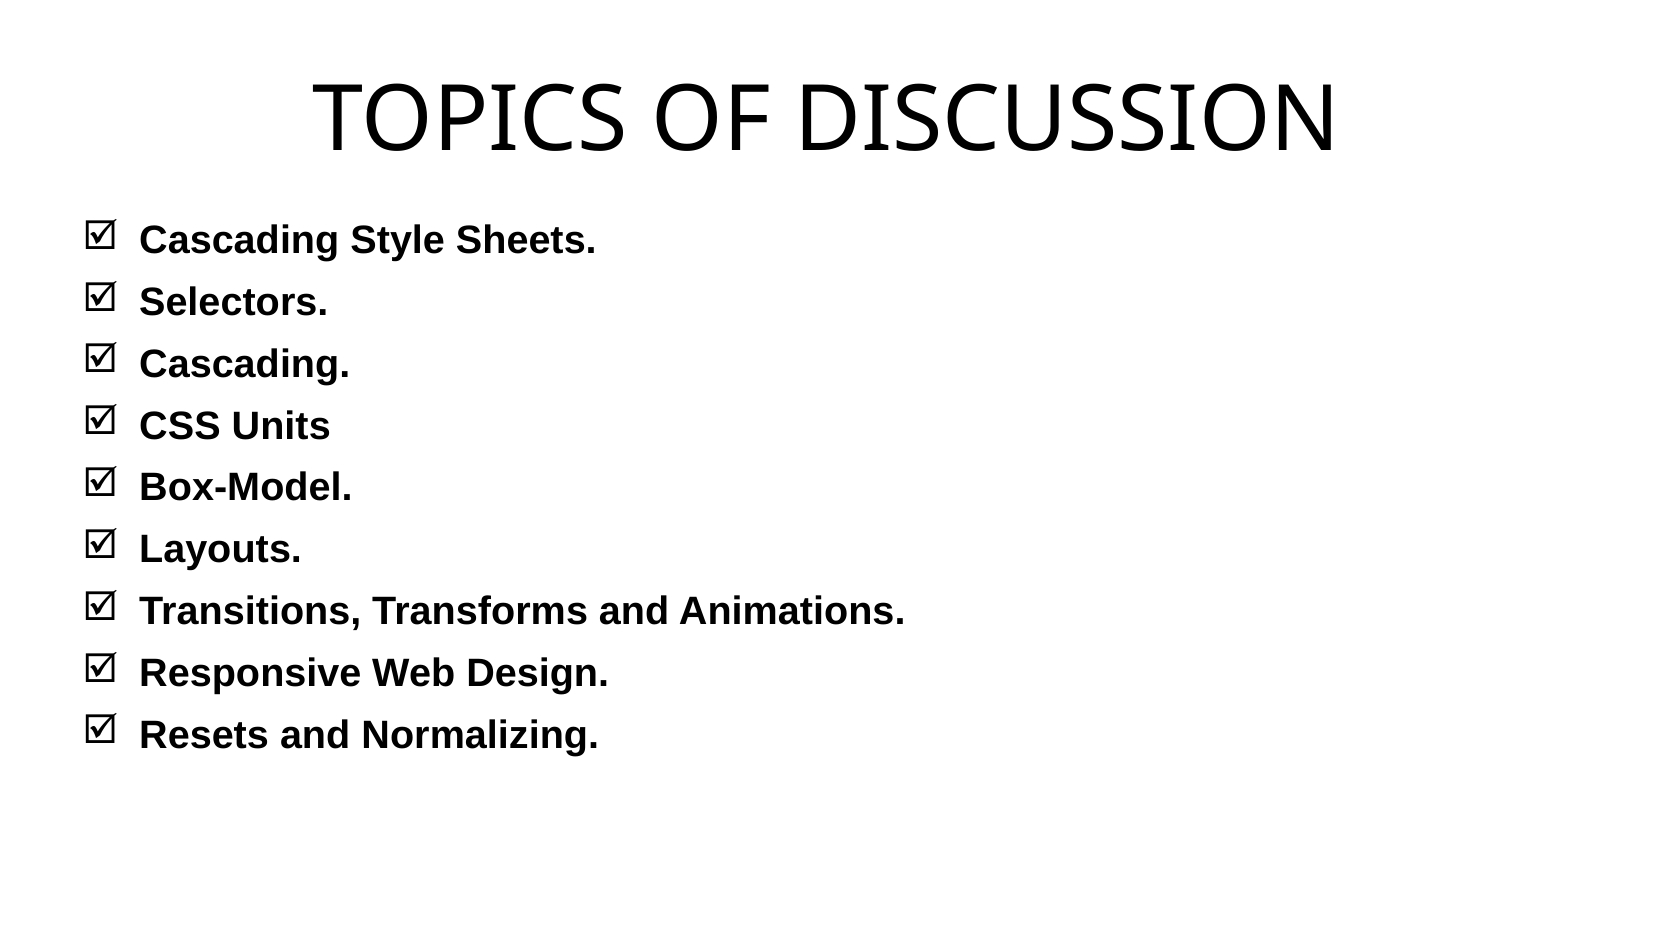

# TOPICS OF DISCUSSION
 Cascading Style Sheets.
 Selectors.
 Cascading.
 CSS Units
 Box-Model.
 Layouts.
 Transitions, Transforms and Animations.
 Responsive Web Design.
 Resets and Normalizing.